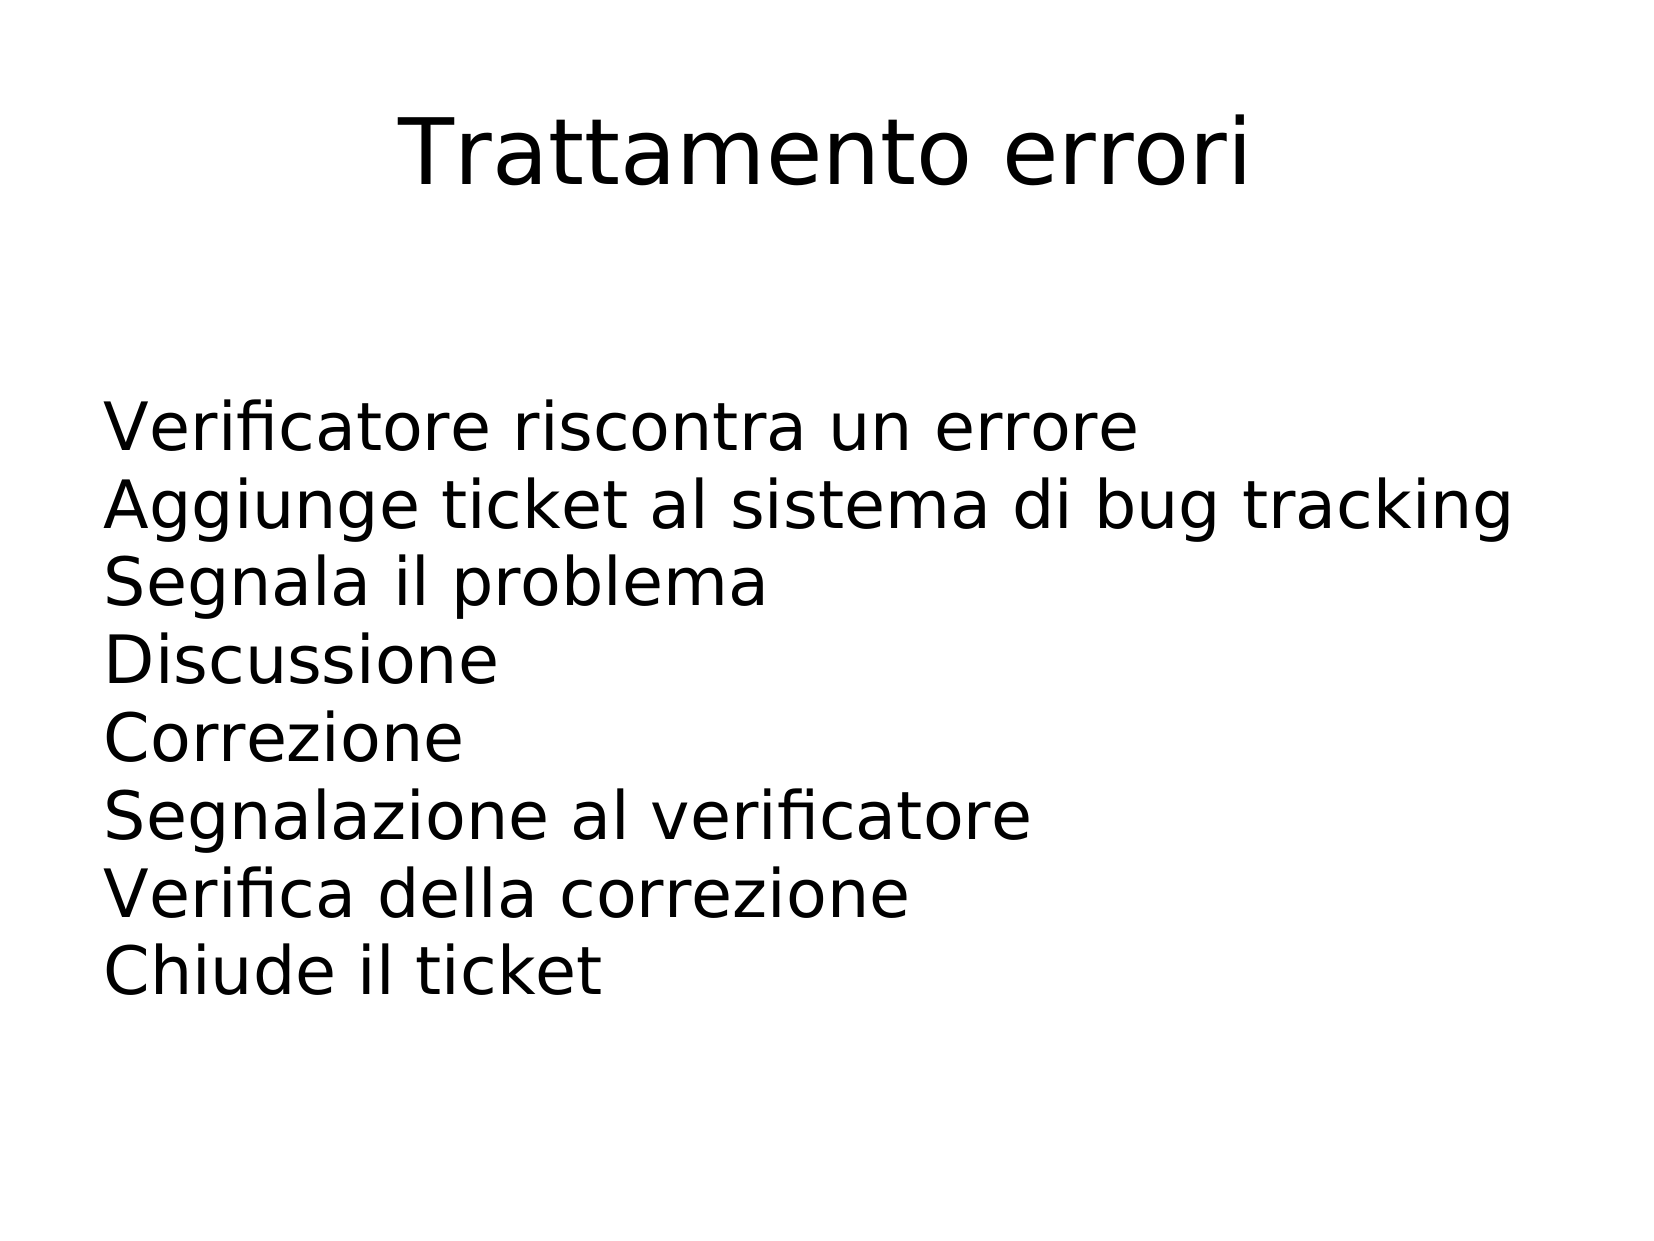

# Trattamento errori
 Verificatore riscontra un errore
 Aggiunge ticket al sistema di bug tracking
 Segnala il problema
 Discussione
 Correzione
 Segnalazione al verificatore
 Verifica della correzione
 Chiude il ticket